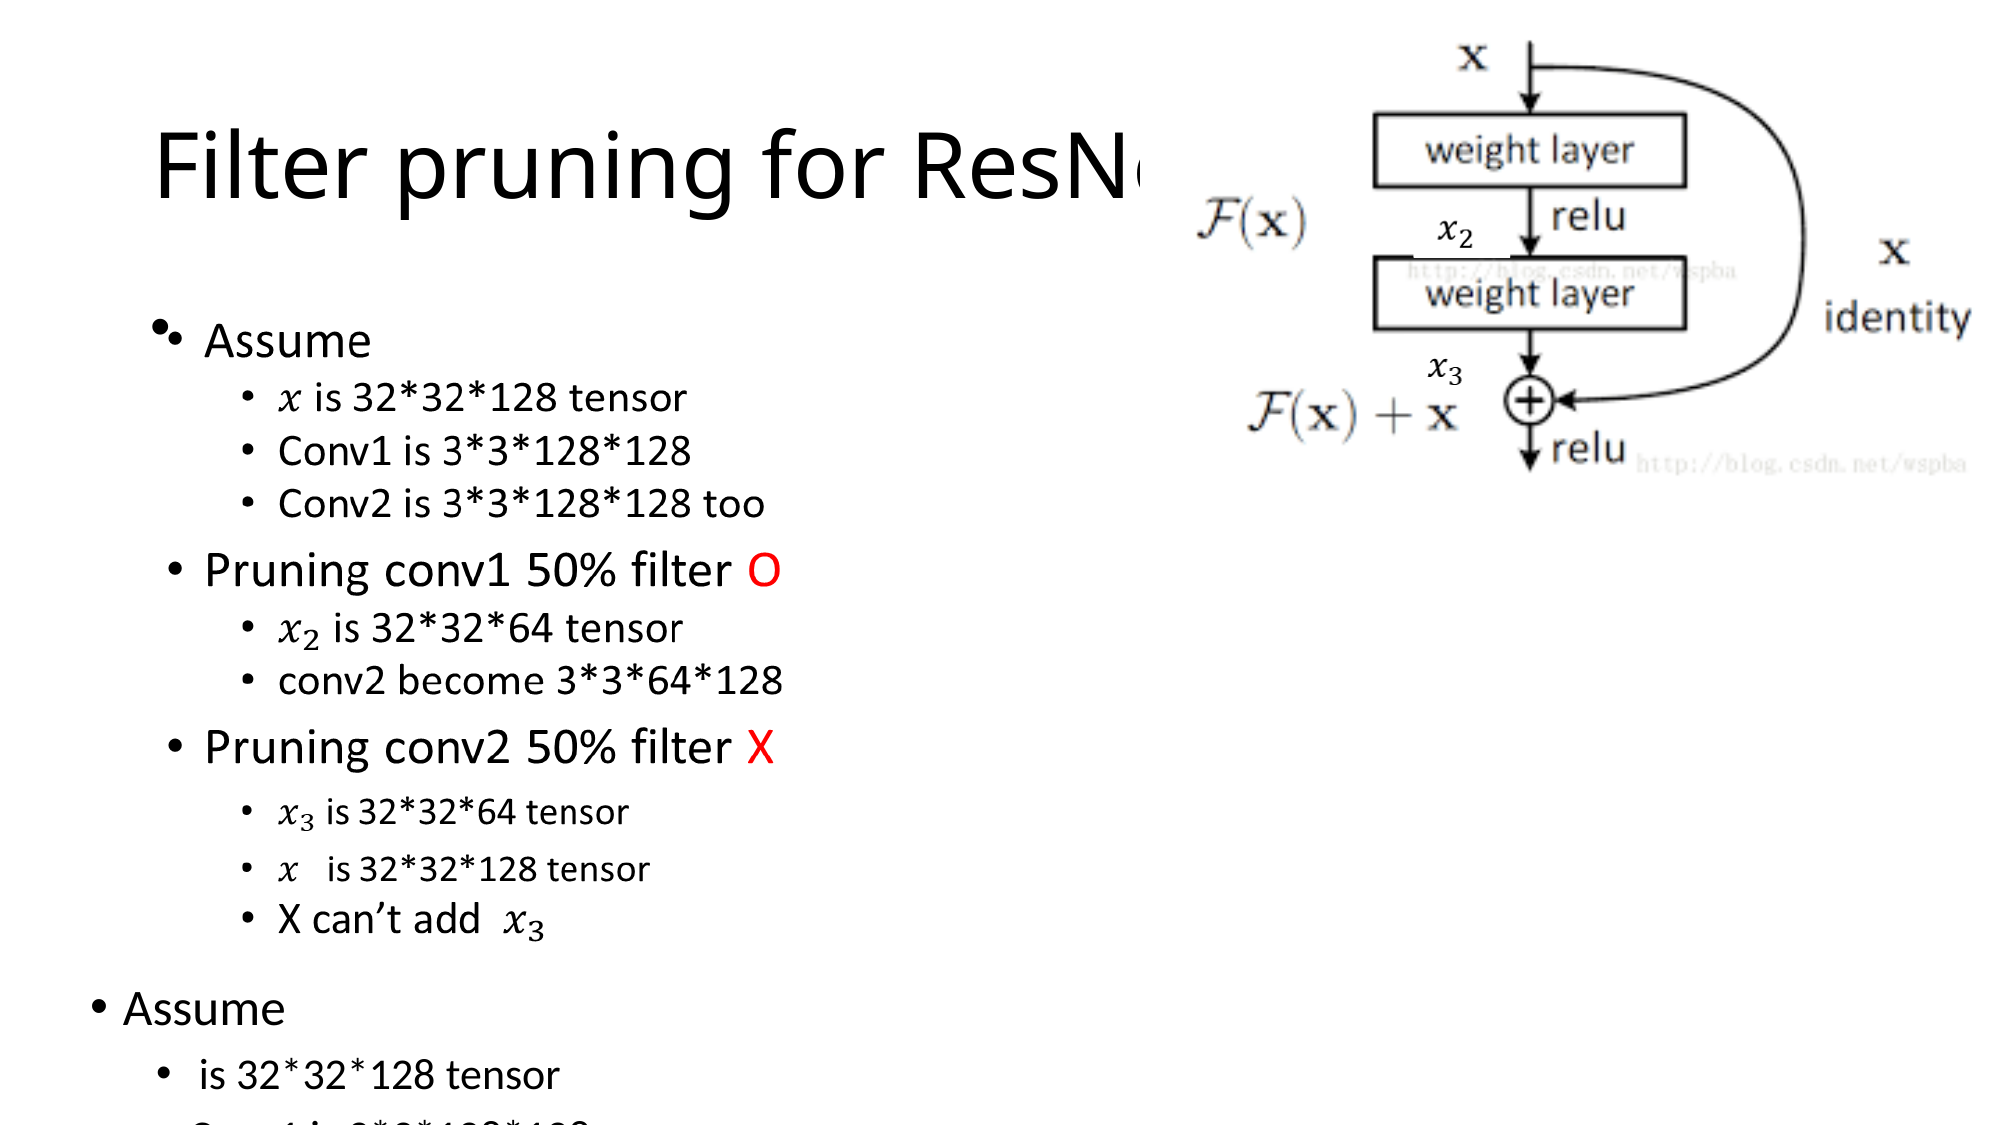

# Filter pruning for ResNet
Assume
 is 32*32*128 tensor
Conv1 is 3*3*128*128
Conv2 is 3*3*128*128 too
Pruning conv1 50% filter O
 is 32*32*64 tensor
conv2 become 3*3*64*128
Pruning conv2 50% filter X
 is 32*32*64 tensor
 is 32*32*128 tensor
X can’t add